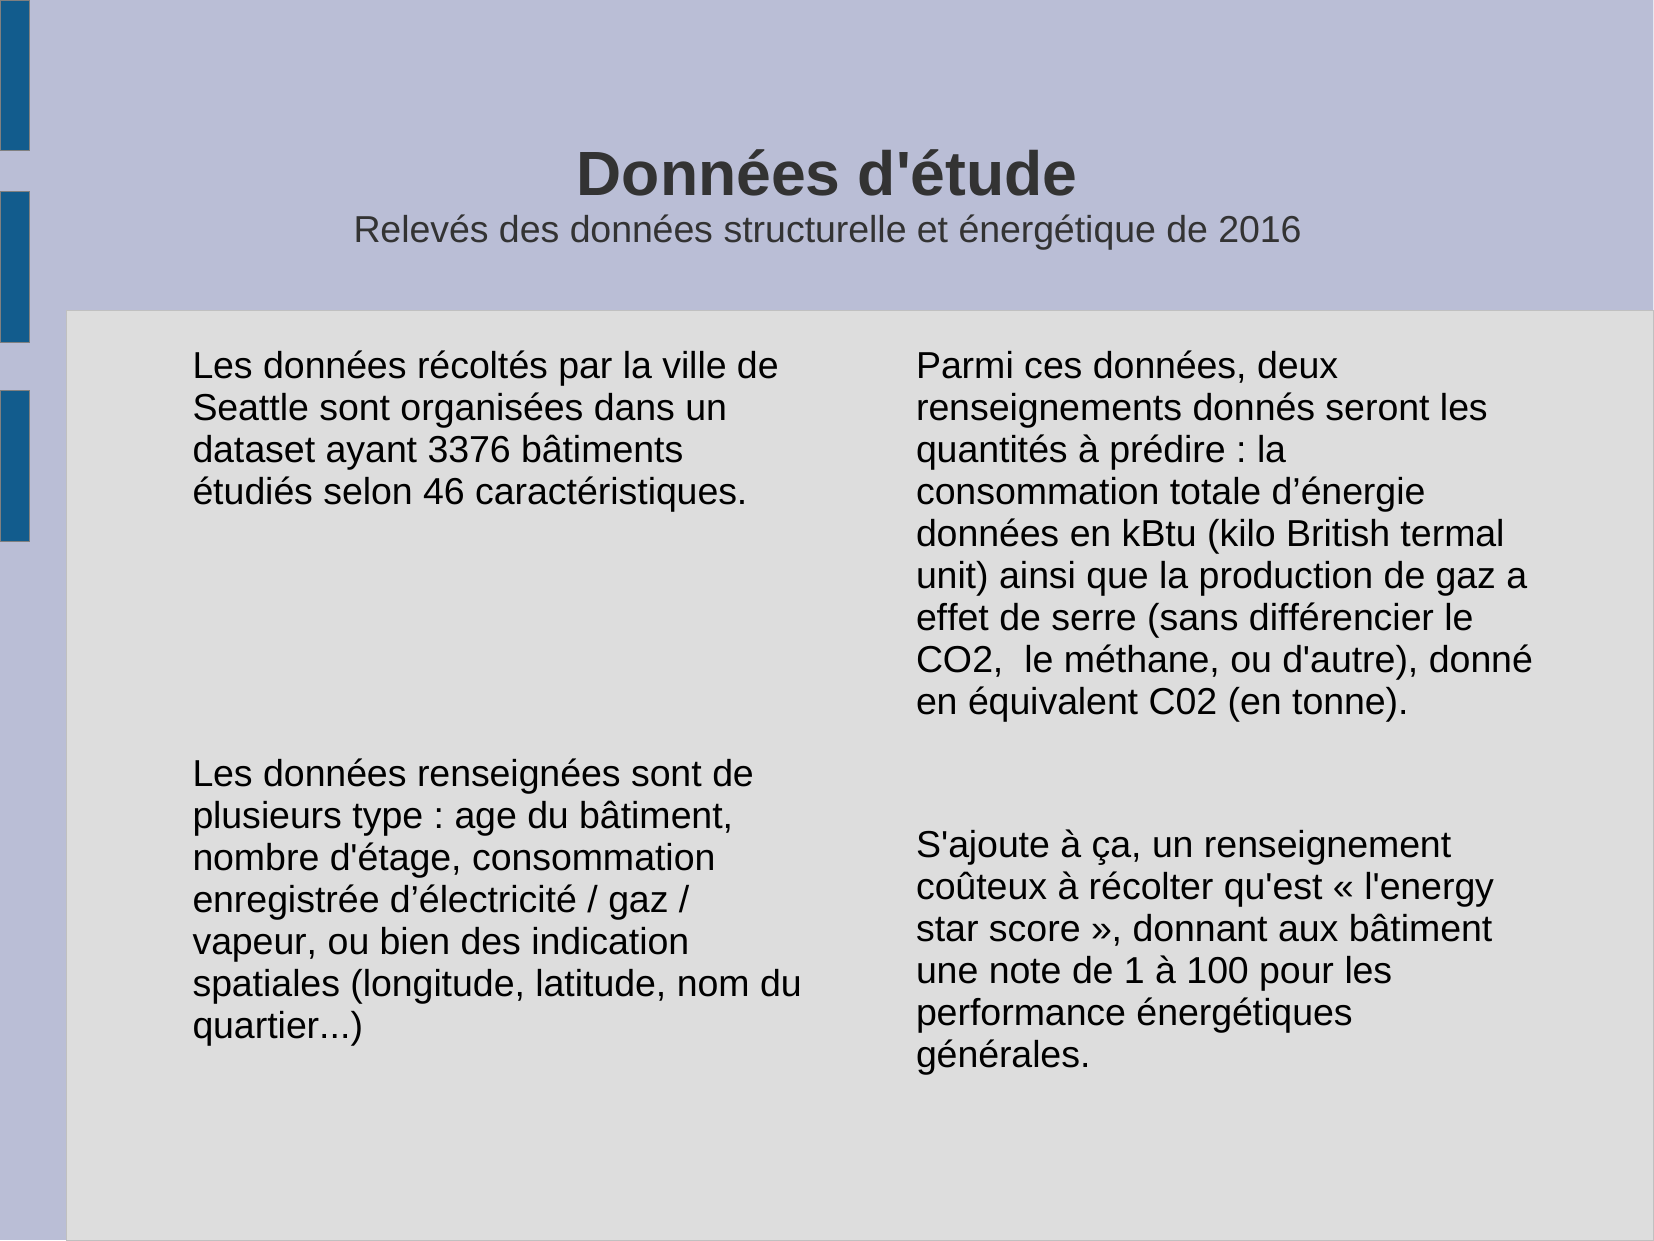

# Données d'étude Relevés des données structurelle et énergétique de 2016
Les données récoltés par la ville de Seattle sont organisées dans un dataset ayant 3376 bâtiments étudiés selon 46 caractéristiques.
Parmi ces données, deux renseignements donnés seront les quantités à prédire : la consommation totale d’énergie données en kBtu (kilo British termal unit) ainsi que la production de gaz a effet de serre (sans différencier le CO2, le méthane, ou d'autre), donné en équivalent C02 (en tonne).
S'ajoute à ça, un renseignement coûteux à récolter qu'est « l'energy star score », donnant aux bâtiment une note de 1 à 100 pour les performance énergétiques générales.
Les données renseignées sont de plusieurs type : age du bâtiment, nombre d'étage, consommation enregistrée d’électricité / gaz / vapeur, ou bien des indication spatiales (longitude, latitude, nom du quartier...)